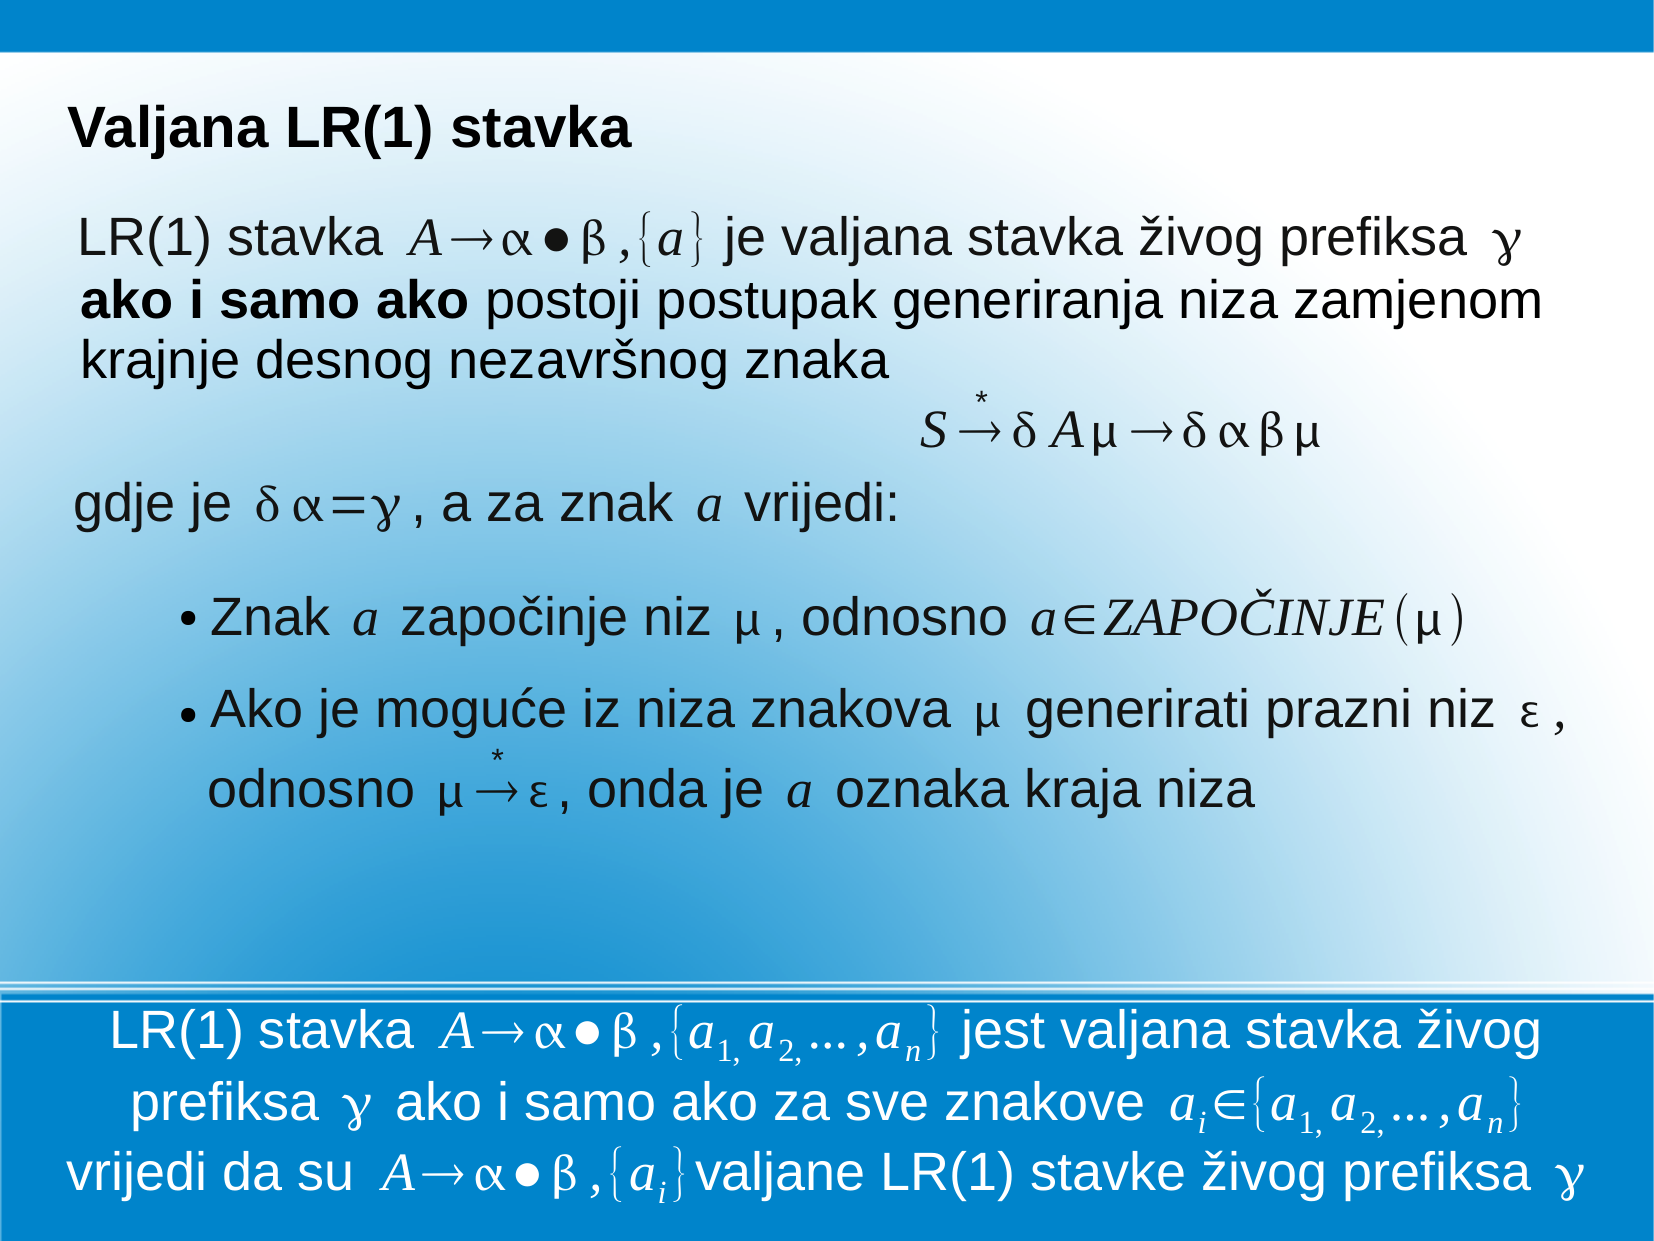

Valjana LR(1) stavka
ako i samo ako postoji postupak generiranja niza zamjenom krajnje desnog nezavršnog znaka